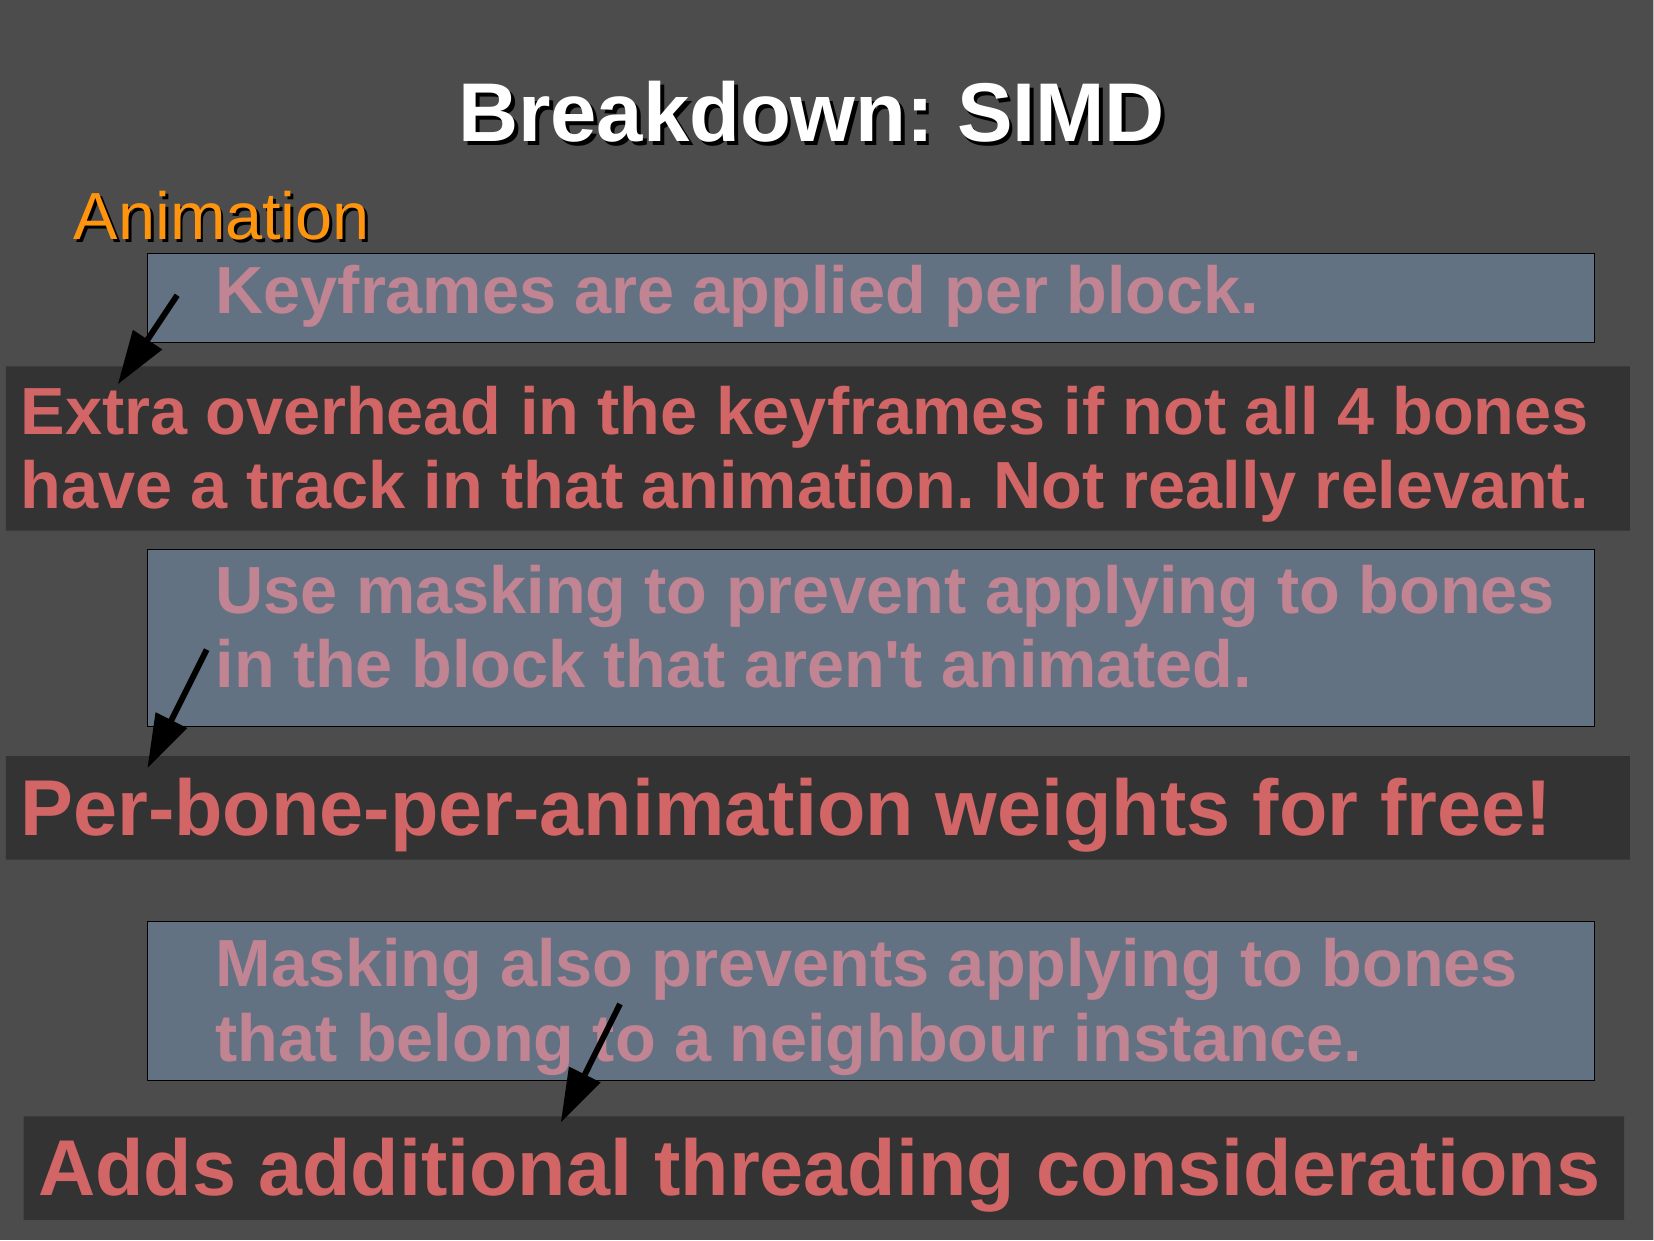

Breakdown: SIMD
Animation
Keyframes are applied per block.
Use masking to prevent applying to bones in the block that aren't animated.
Masking also prevents applying to bones that belong to a neighbour instance.
Extra overhead in the keyframes if not all 4 bones have a track in that animation. Not really relevant.
Per-bone-per-animation weights for free!
Adds additional threading considerations